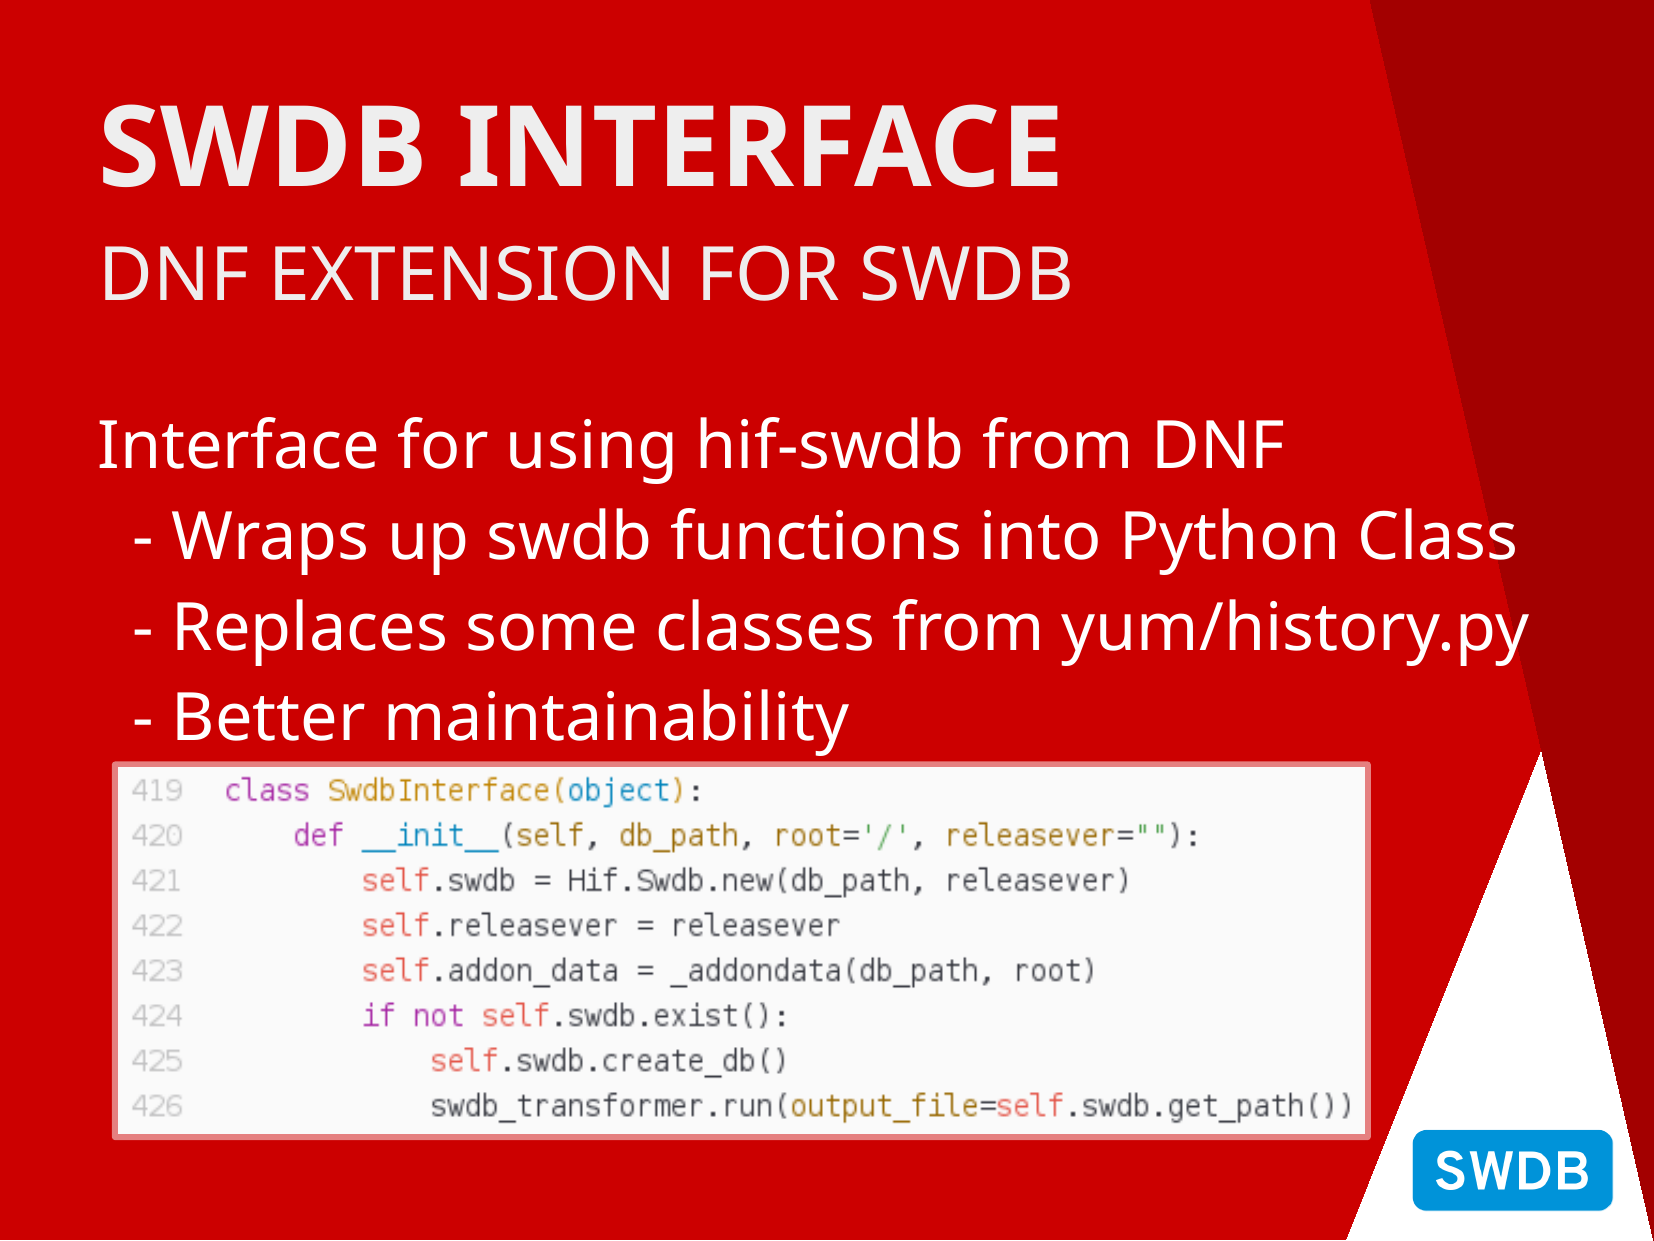

# SWDB INTERFACE DNF EXTENSION FOR SWDB
Interface for using hif-swdb from DNF
- Wraps up swdb functions into Python Class
- Replaces some classes from yum/history.py
- Better maintainability